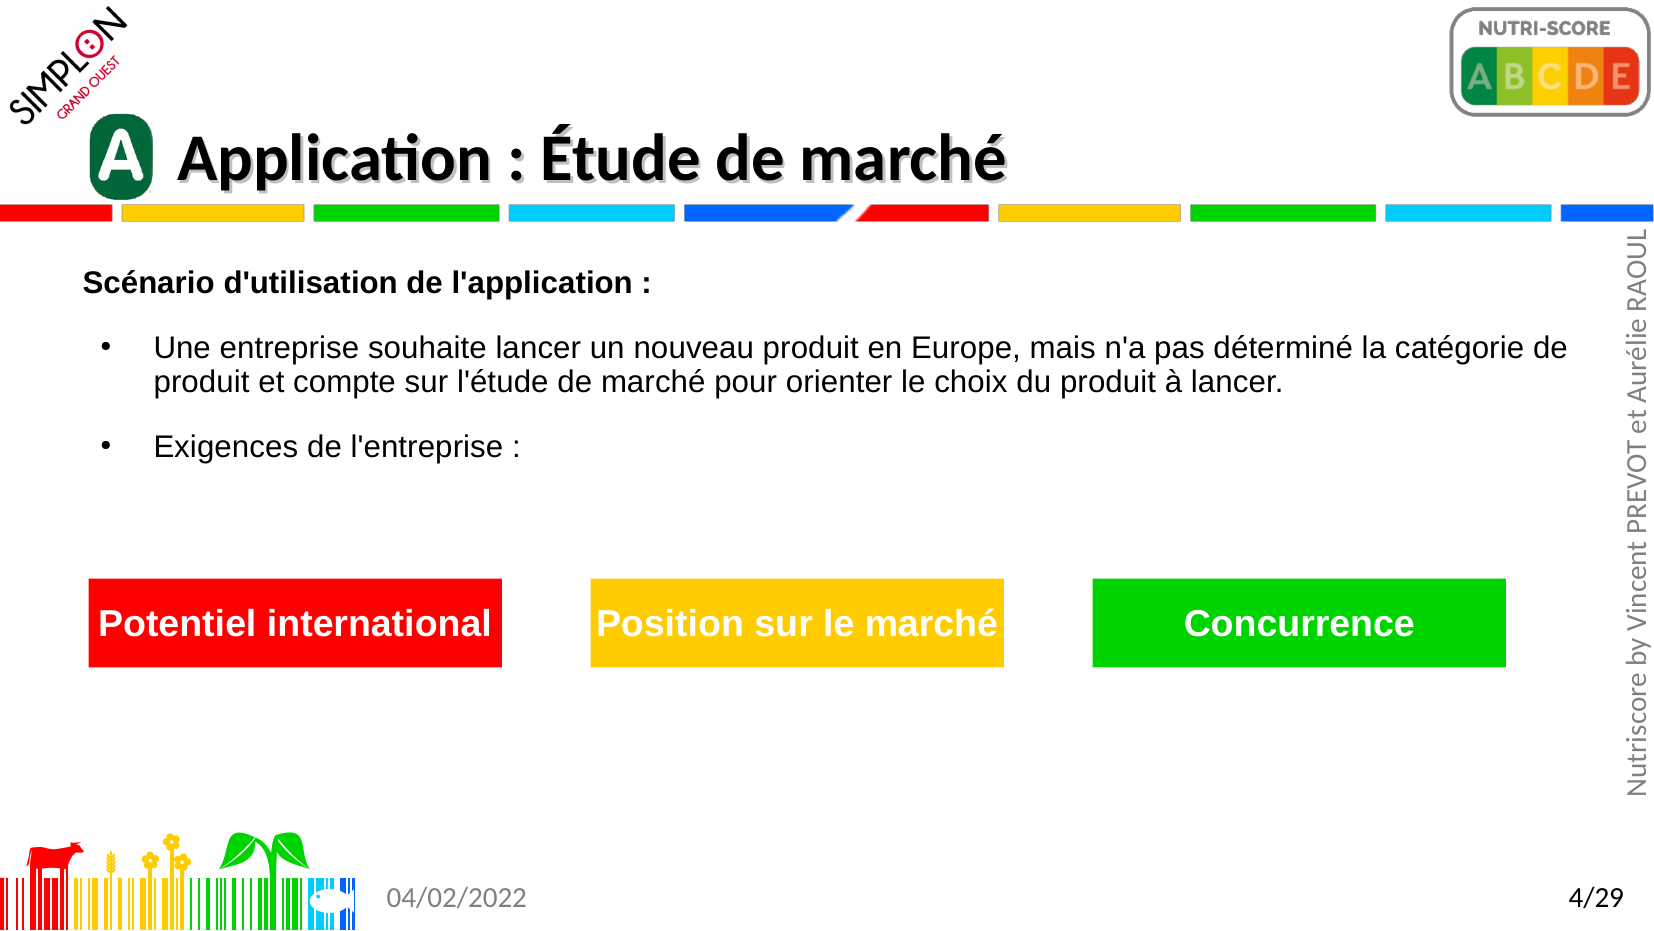

# Application : Étude de marché
Scénario d'utilisation de l'application :
Une entreprise souhaite lancer un nouveau produit en Europe, mais n'a pas déterminé la catégorie de produit et compte sur l'étude de marché pour orienter le choix du produit à lancer.
Exigences de l'entreprise :
Potentiel international
Position sur le marché
Concurrence
4